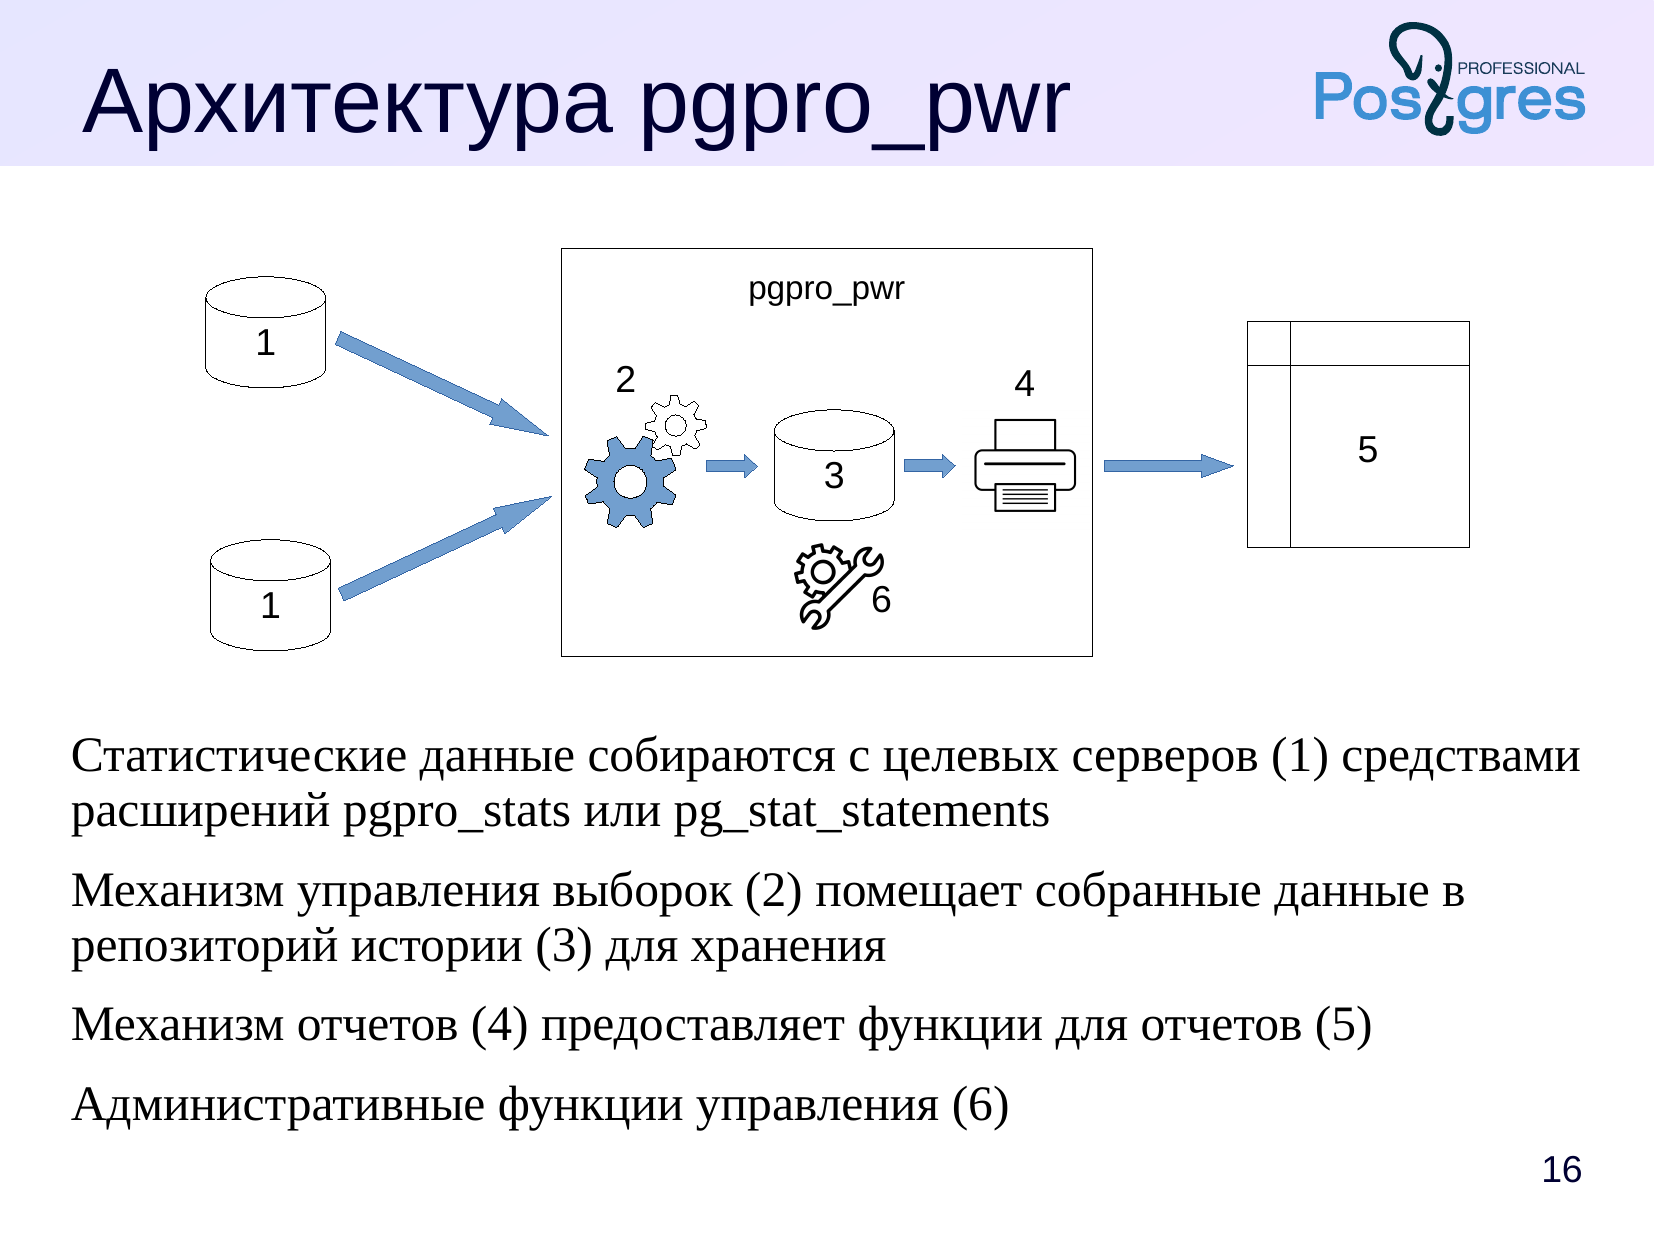

# Архитектура pgpro_pwr
pgpro_pwr
1
2
4
3
5
1
6
Статистические данные собираются с целевых серверов (1) средствами расширений pgpro_stats или pg_stat_statements
Механизм управления выборок (2) помещает собранные данные в репозиторий истории (3) для хранения
Механизм отчетов (4) предоставляет функции для отчетов (5)
Административные функции управления (6)